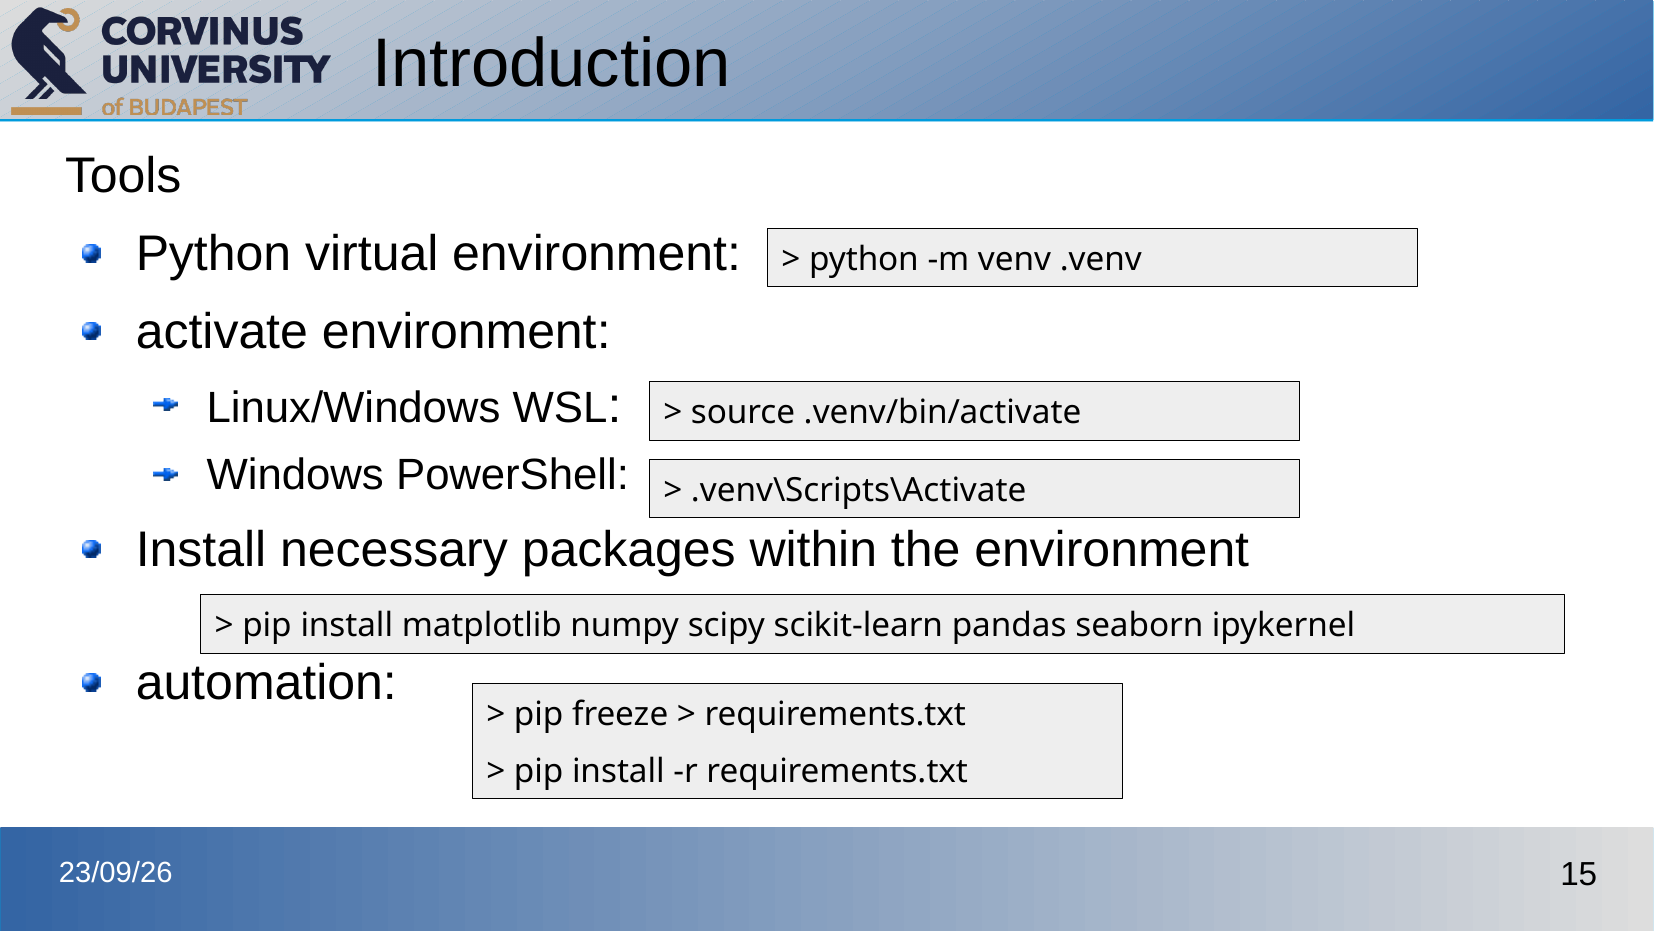

# Introduction
Tools
Python virtual environment:
activate environment:
Linux/Windows WSL:
Windows PowerShell:
Install necessary packages within the environment
automation:
> python -m venv .venv
> source .venv/bin/activate
> .venv\Scripts\Activate
> pip install matplotlib numpy scipy scikit-learn pandas seaborn ipykernel
> pip freeze > requirements.txt
> pip install -r requirements.txt